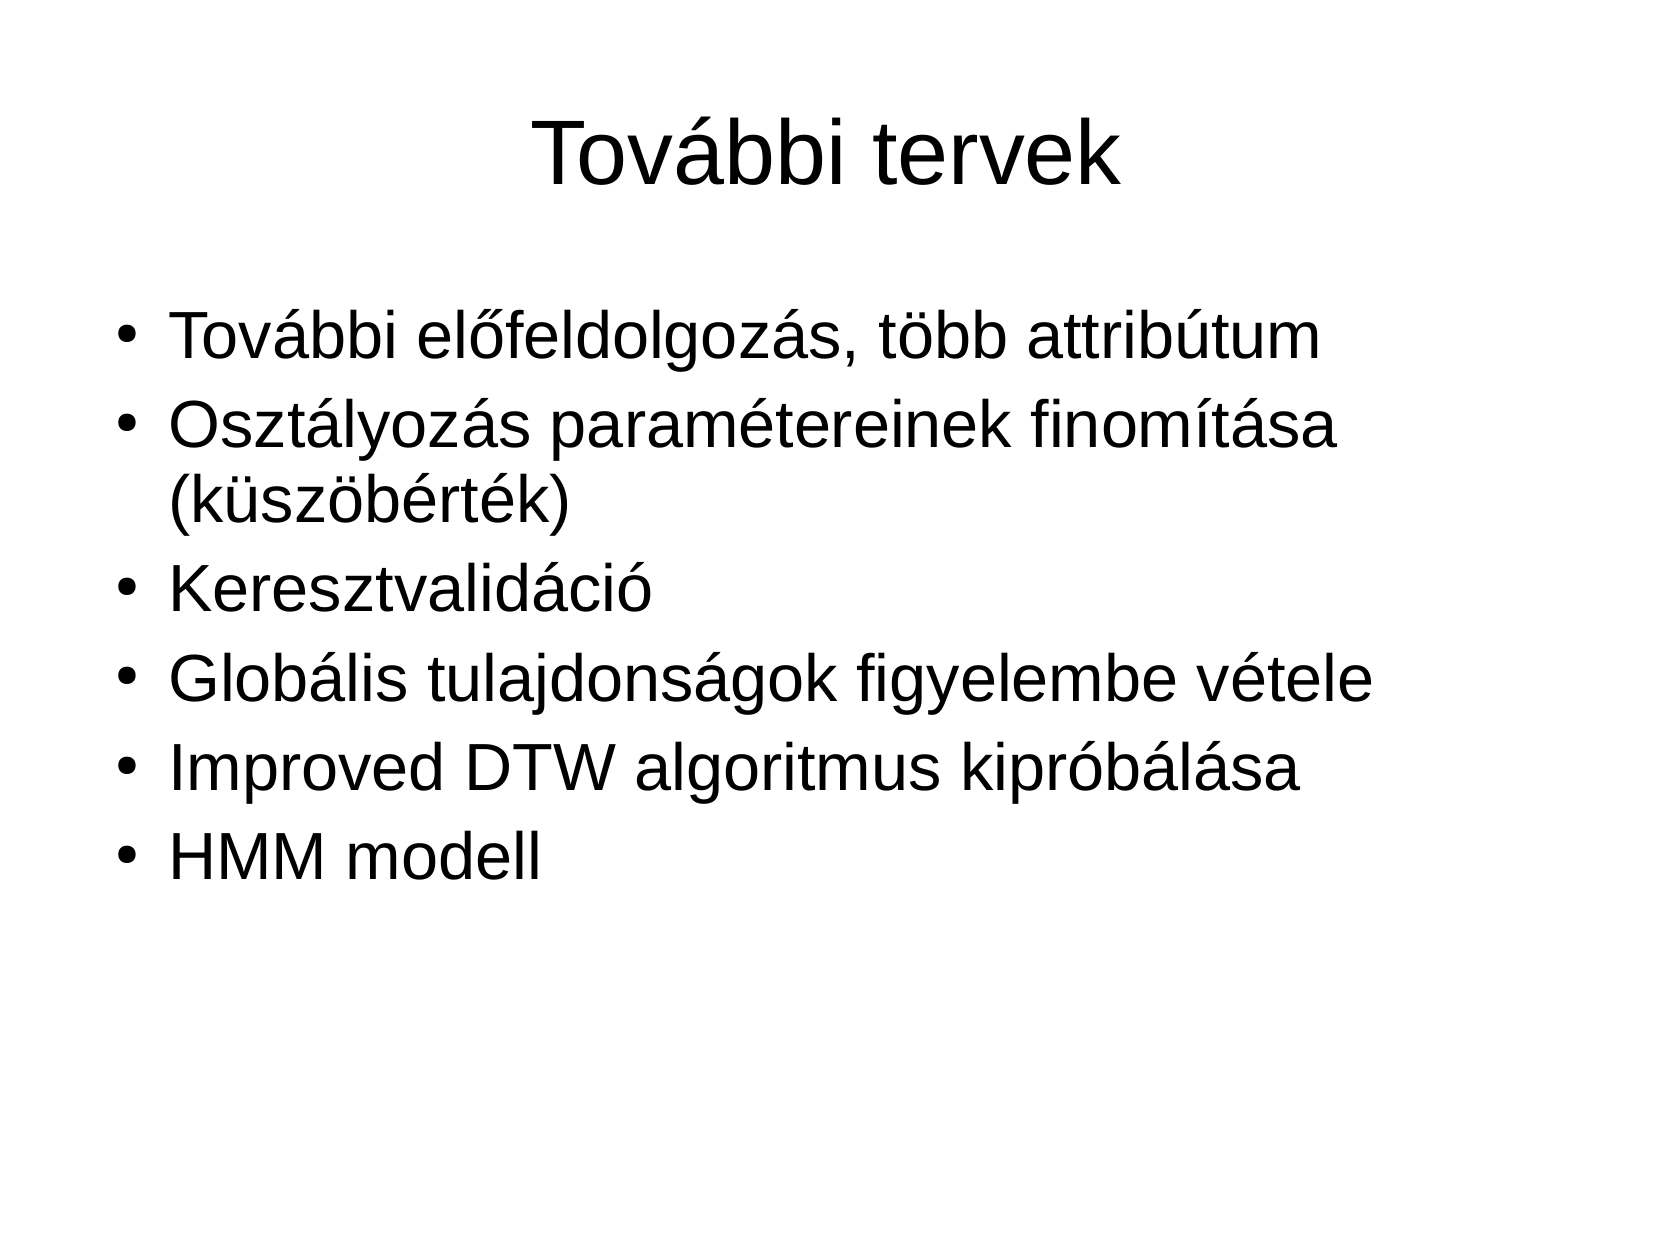

További tervek
# További előfeldolgozás, több attribútum
Osztályozás paramétereinek finomítása (küszöbérték)
Keresztvalidáció
Globális tulajdonságok figyelembe vétele
Improved DTW algoritmus kipróbálása
HMM modell